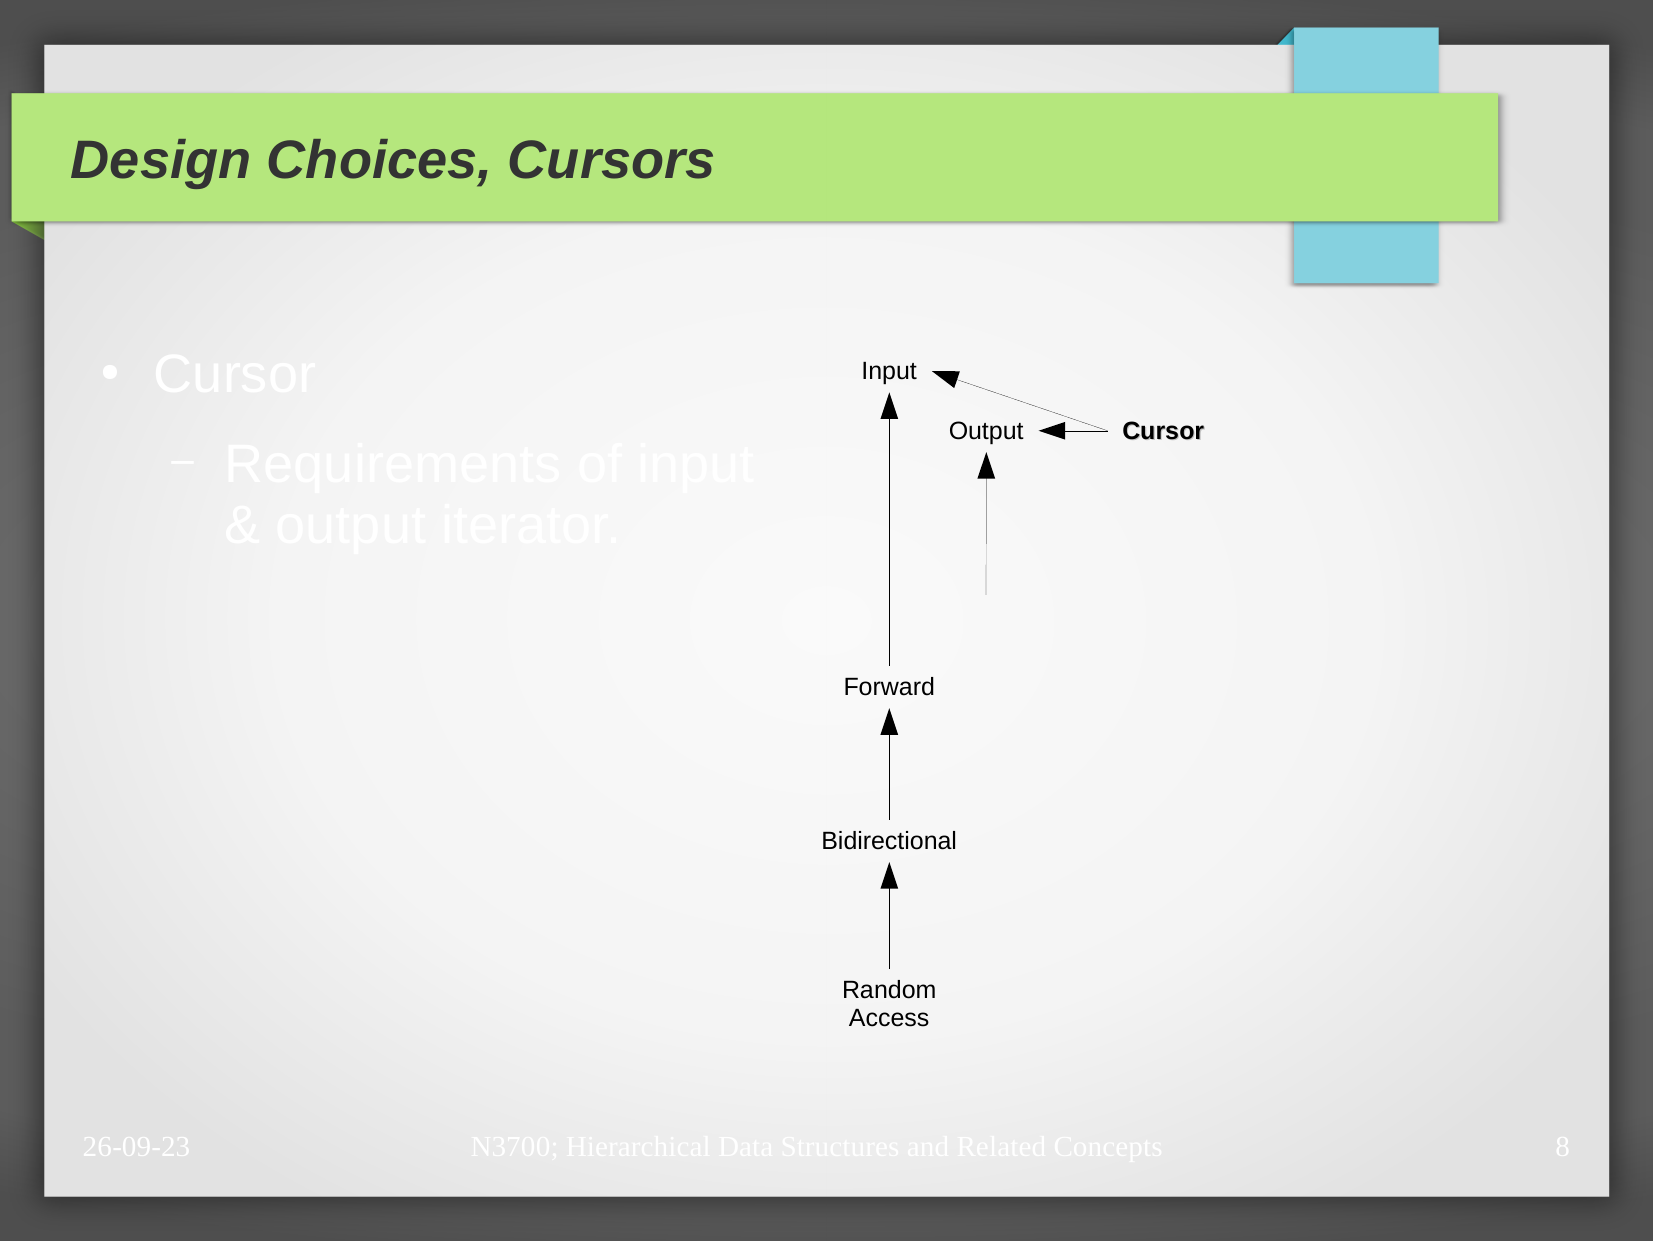

# Design Choices, Cursors
Cursor
Requirements of input & output iterator.
N3700; Hierarchical Data Structures and Related Concepts
8